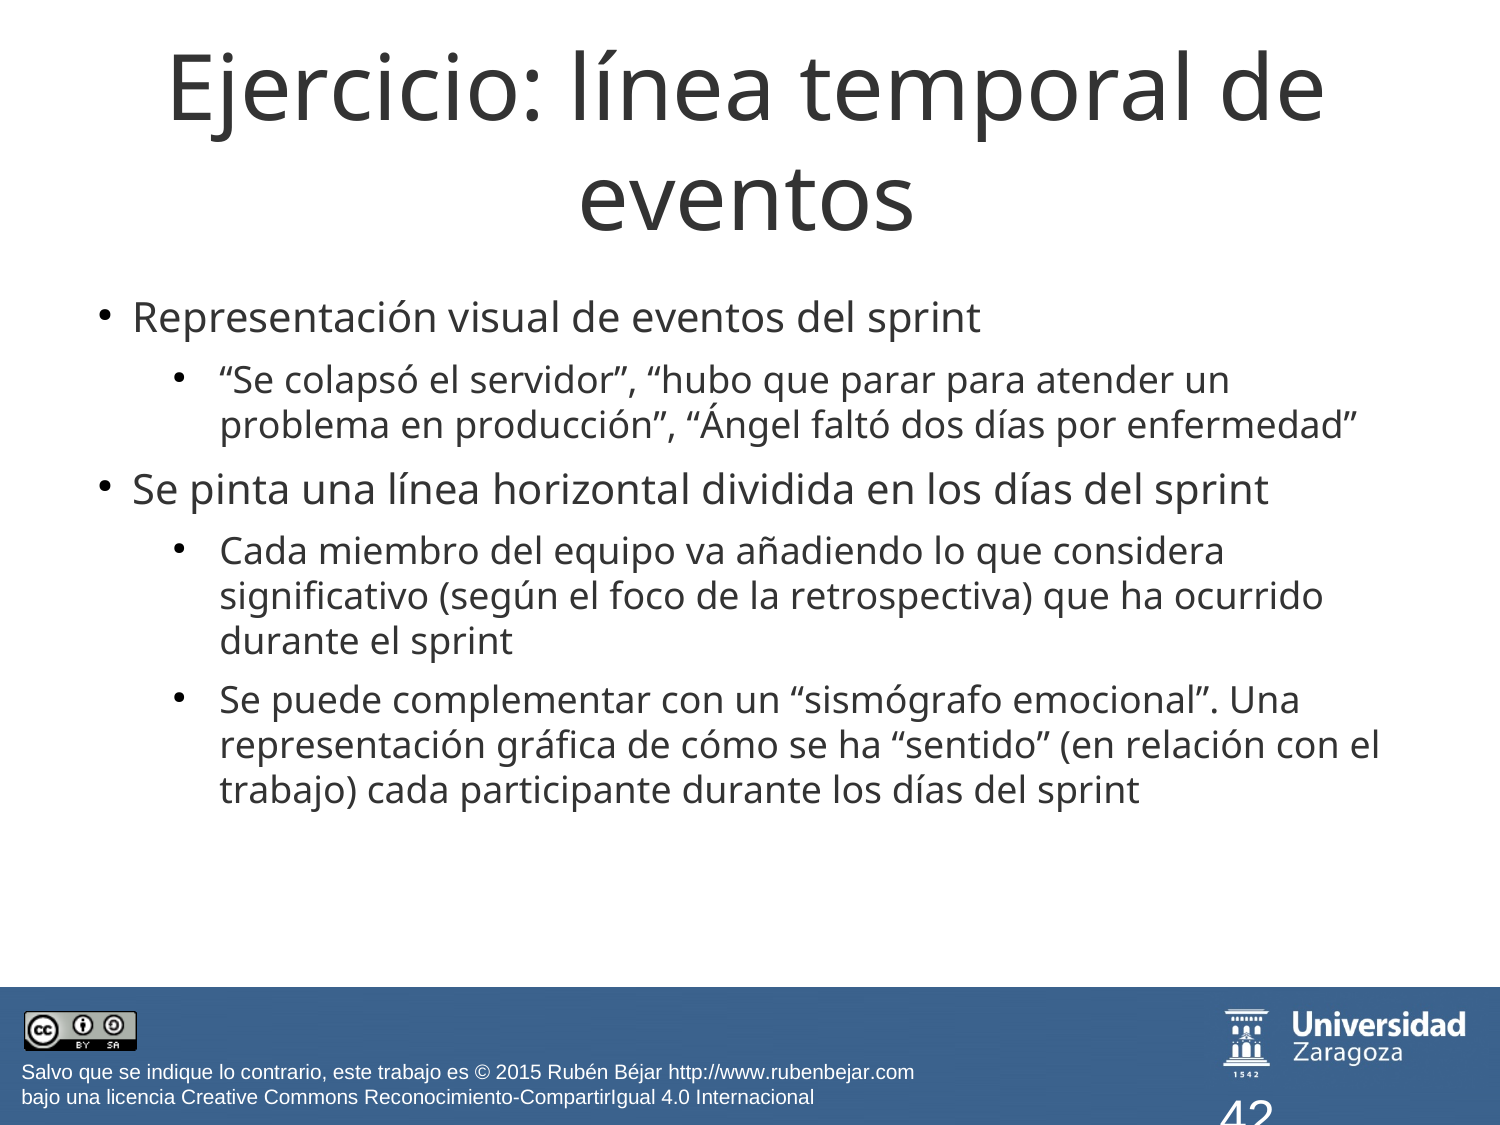

# Ejercicio: línea temporal de eventos
Representación visual de eventos del sprint
“Se colapsó el servidor”, “hubo que parar para atender un problema en producción”, “Ángel faltó dos días por enfermedad”
Se pinta una línea horizontal dividida en los días del sprint
Cada miembro del equipo va añadiendo lo que considera significativo (según el foco de la retrospectiva) que ha ocurrido durante el sprint
Se puede complementar con un “sismógrafo emocional”. Una representación gráfica de cómo se ha “sentido” (en relación con el trabajo) cada participante durante los días del sprint